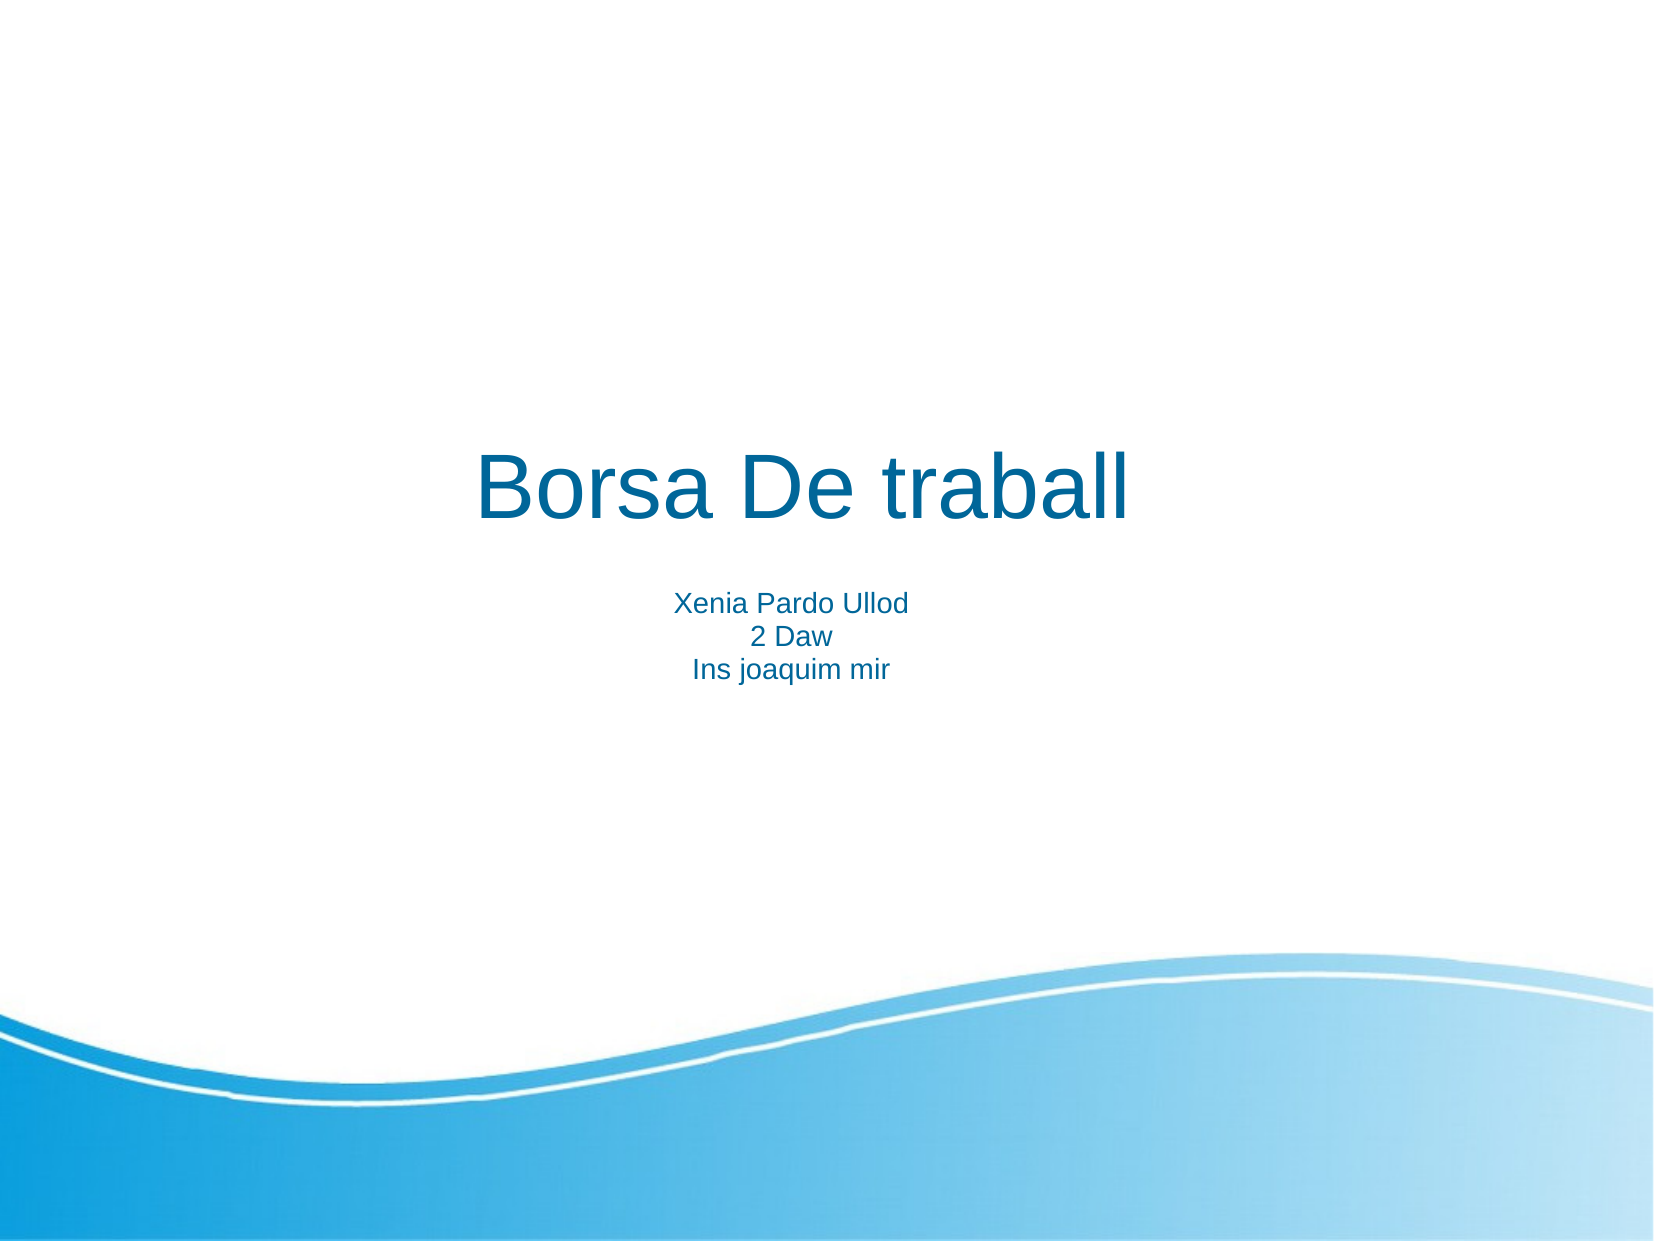

# Borsa De traball
Xenia Pardo Ullod
2 Daw
Ins joaquim mir